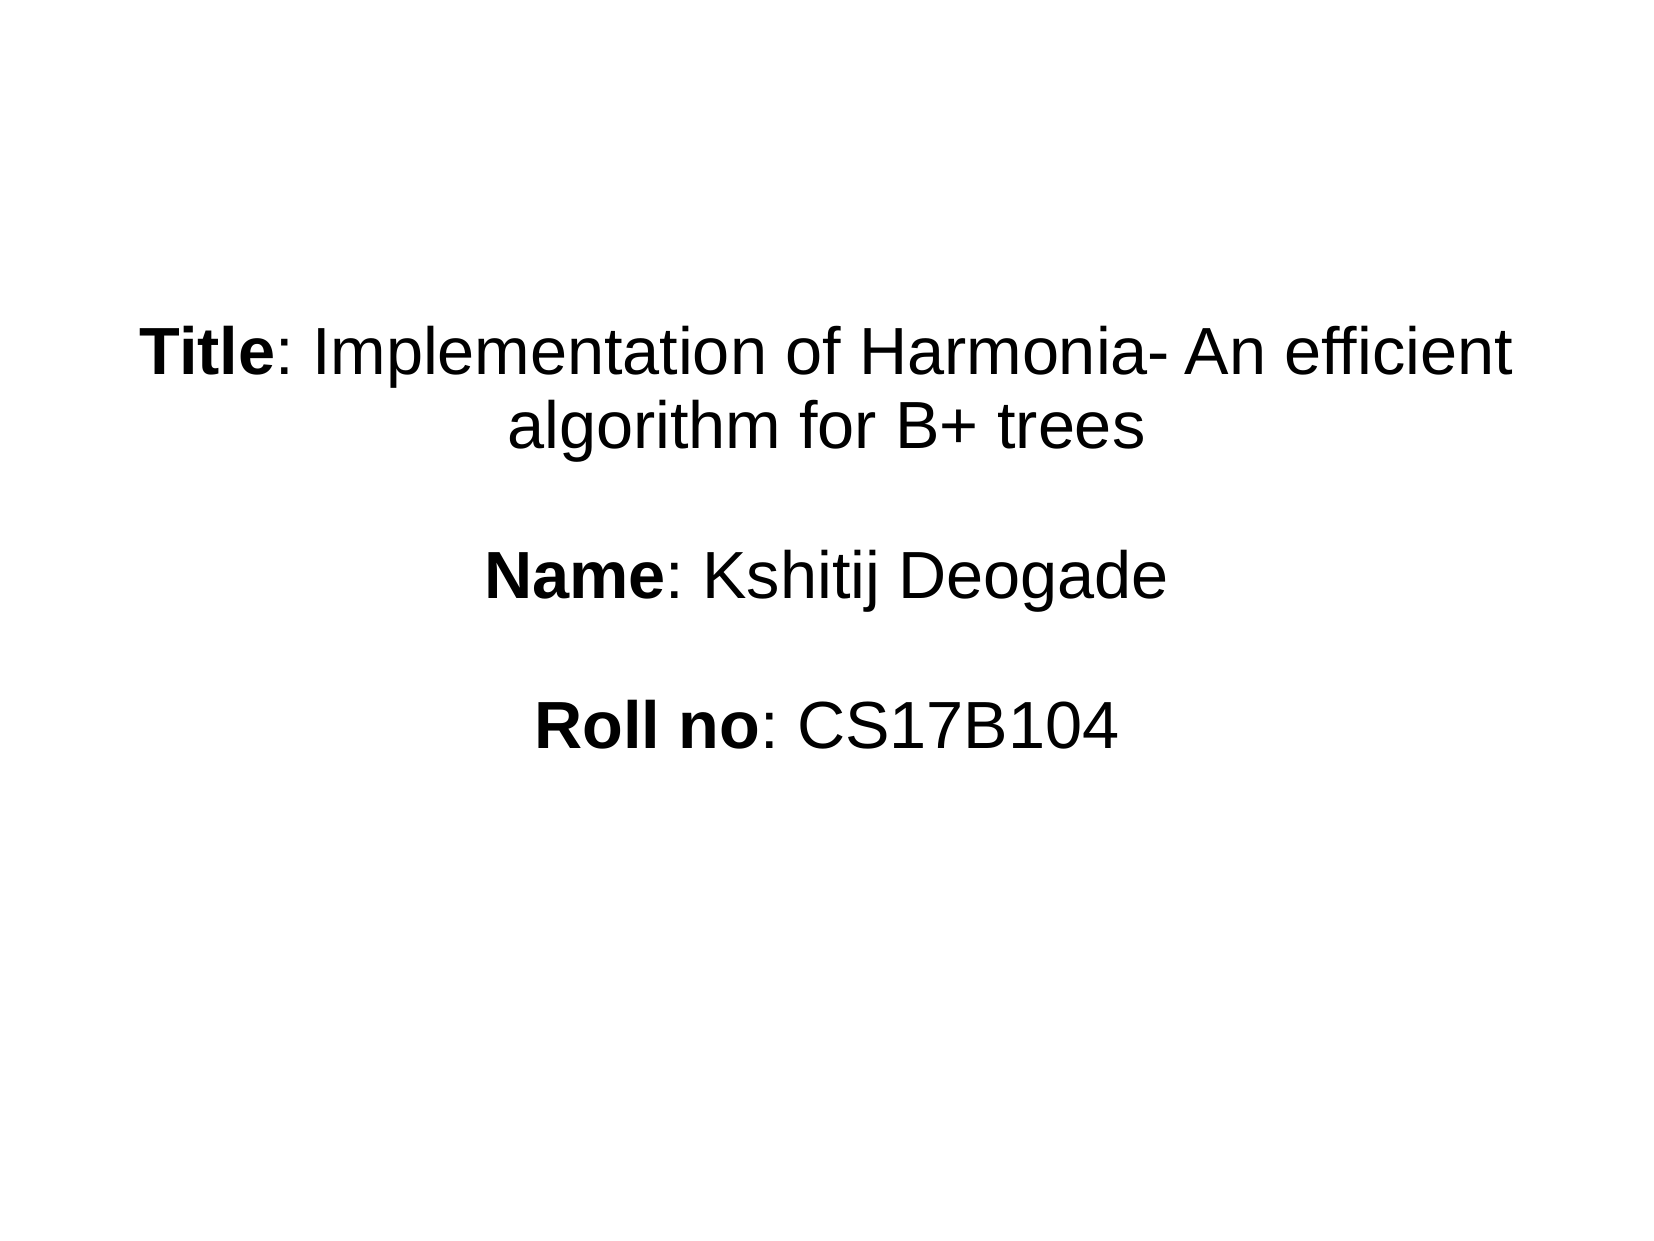

# Title: Implementation of Harmonia- An efficient algorithm for B+ trees
Name: Kshitij Deogade
Roll no: CS17B104